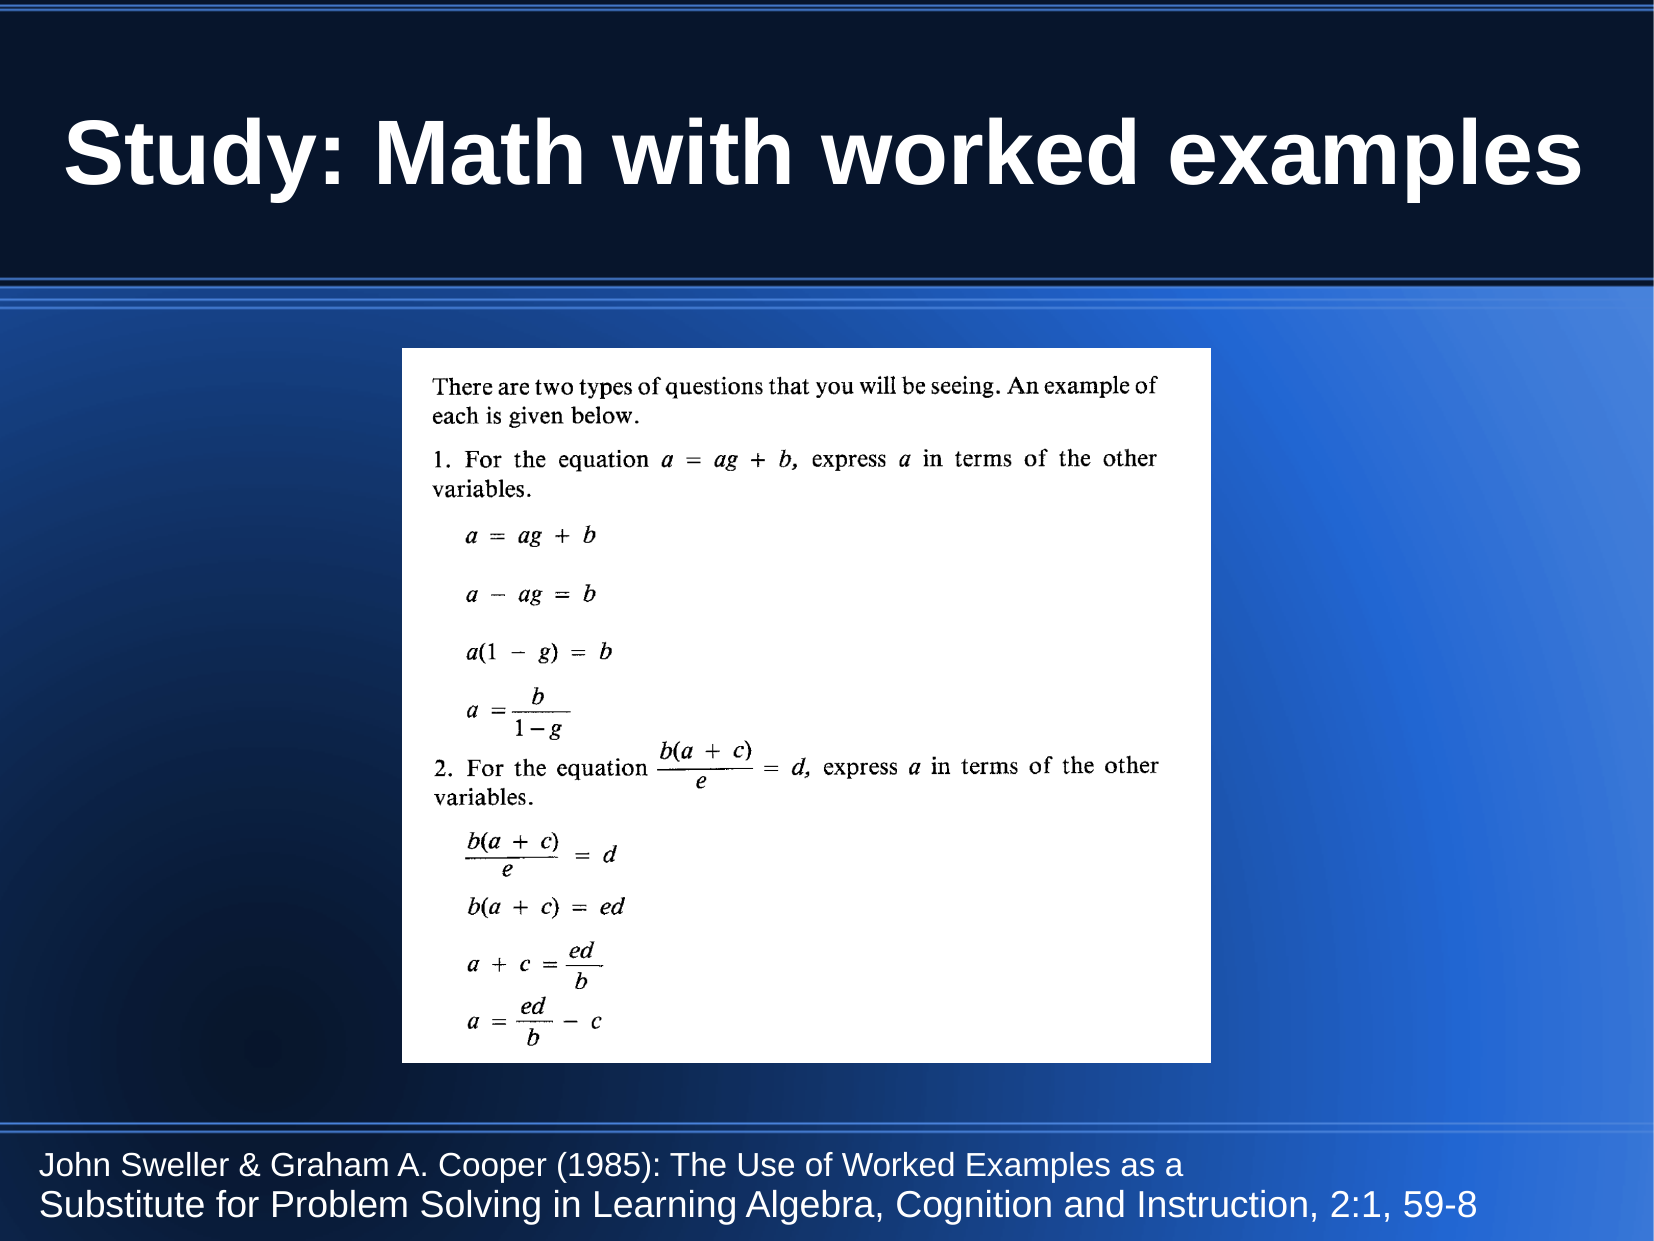

# Study: Math with worked examples
John Sweller & Graham A. Cooper (1985): The Use of Worked Examples as a
Substitute for Problem Solving in Learning Algebra, Cognition and Instruction, 2:1, 59-8